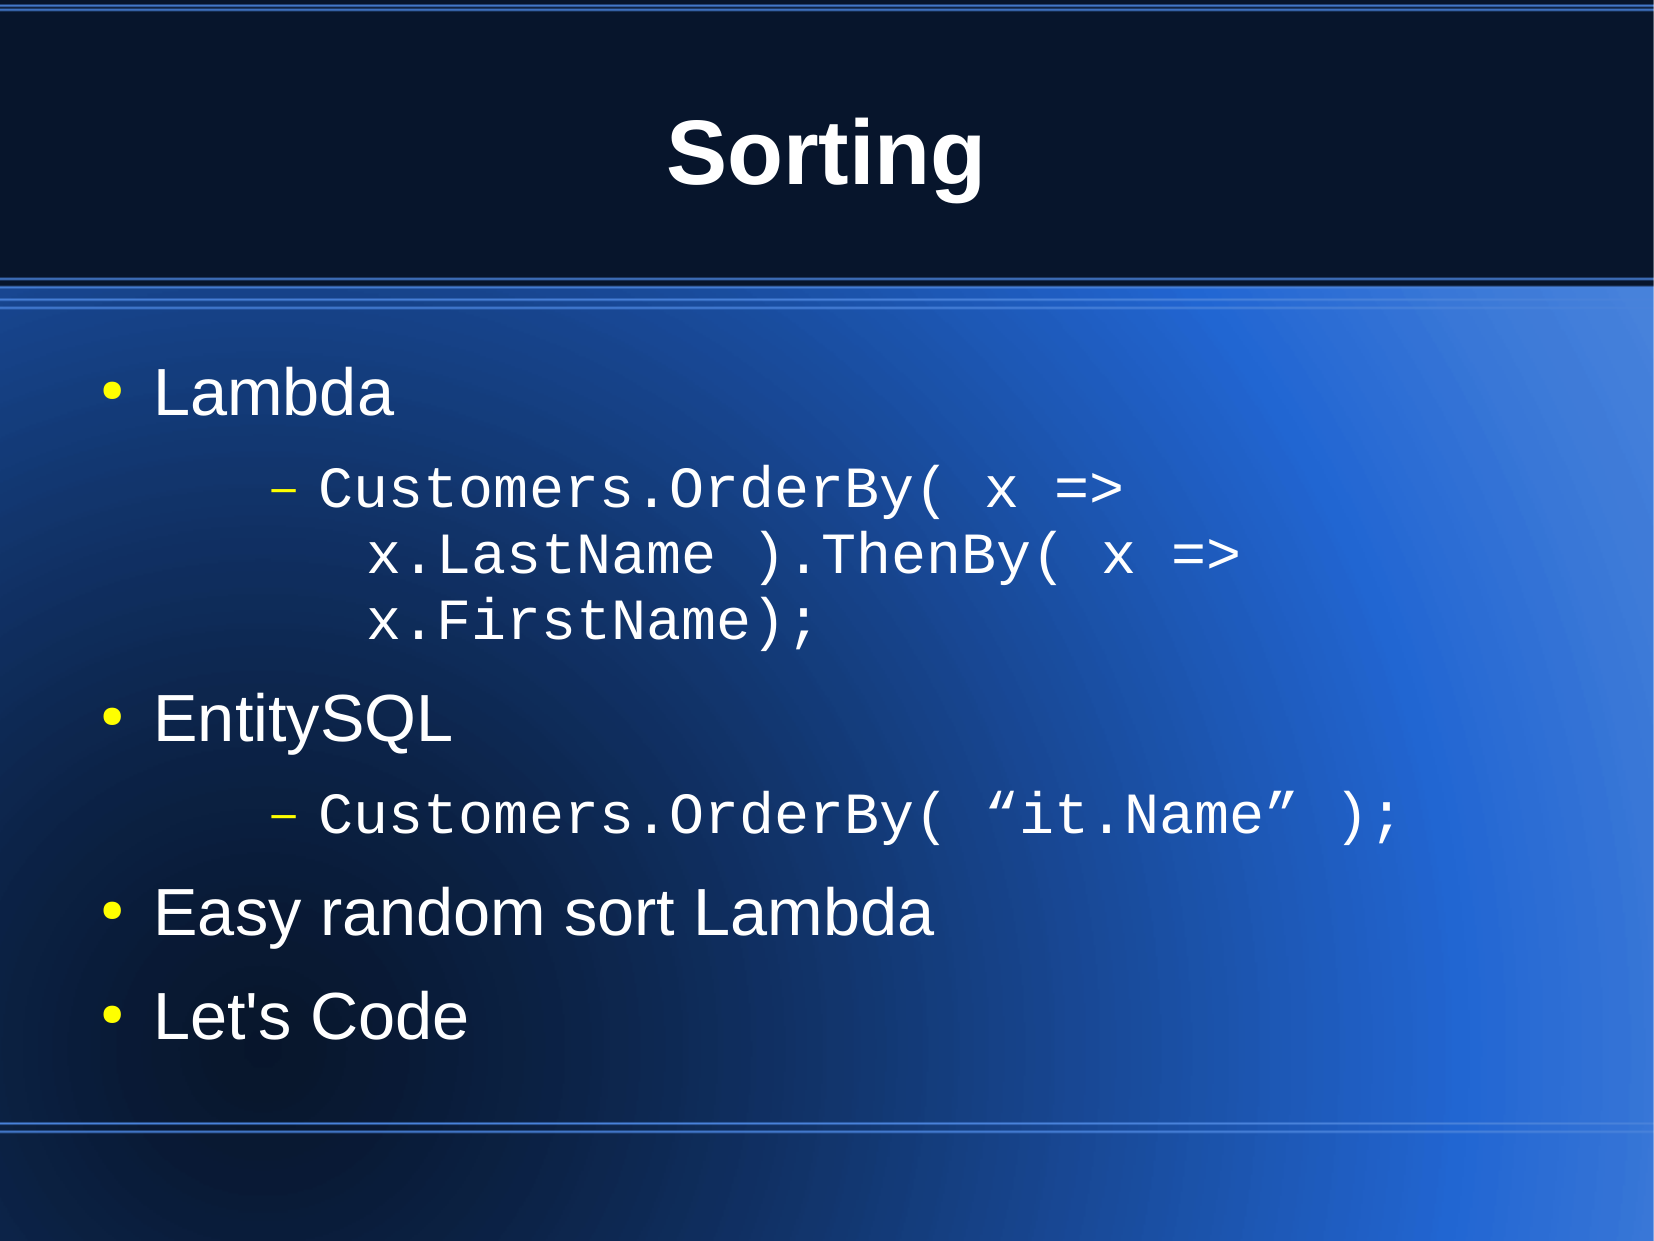

# Sorting
Lambda
Customers.OrderBy( x => x.LastName ).ThenBy( x => x.FirstName);
EntitySQL
Customers.OrderBy( “it.Name” );
Easy random sort Lambda
Let's Code